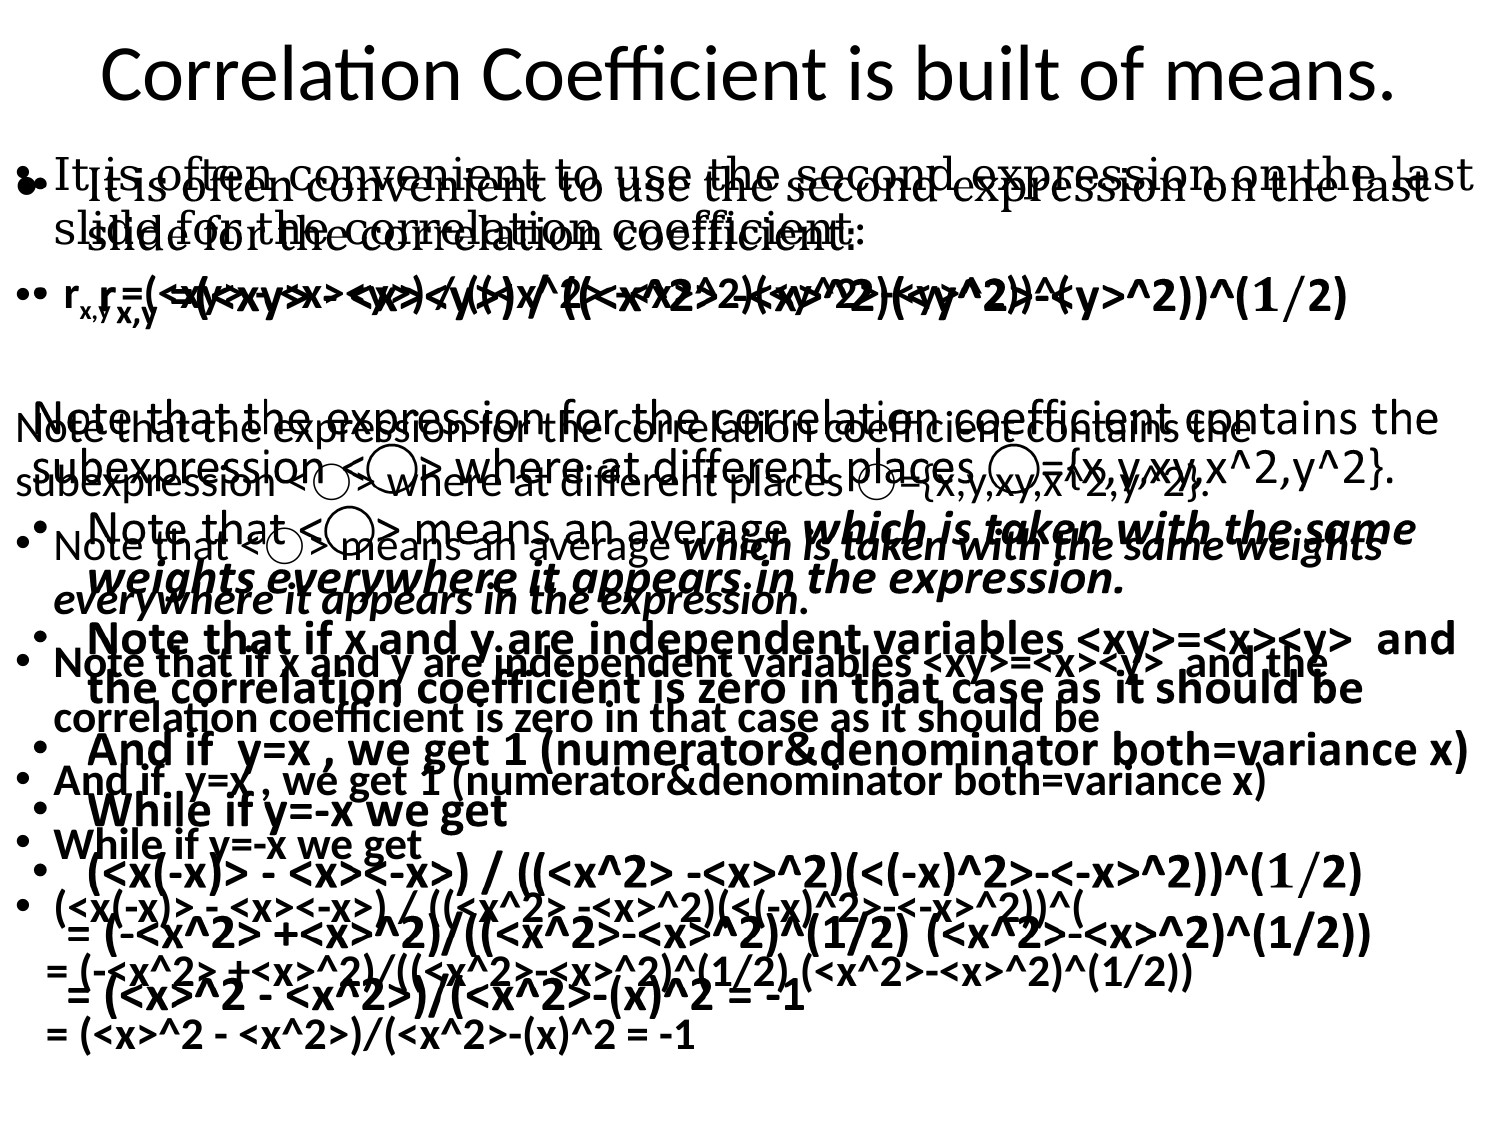

# Correlation Coefficient is built of means.
It is often convenient to use the second expression on the last slide for the correlation coefficient:
 rx,y =(<xy> - <x><y>) / ((<x^2> -<x>^2)(<y^2>-<y>^2))^(
Note that the expression for the correlation coefficient contains the subexpression <⃝> where at different places ⃝={x,y,xy,x^2,y^2}.
Note that <⃝> means an average which is taken with the same weights everywhere it appears in the expression.
Note that if x and y are independent variables <xy>=<x><y> and the correlation coefficient is zero in that case as it should be
And if y=x , we get 1 (numerator&denominator both=variance x)
While if y=-x we get
(<x(-x)> - <x><-x>) / ((<x^2> -<x>^2)(<(-x)^2>-<-x>^2))^(
 = (-<x^2> +<x>^2)/((<x^2>-<x>^2)^(1/2) (<x^2>-<x>^2)^(1/2))
 = (<x>^2 - <x^2>)/(<x^2>-(x)^2 = -1